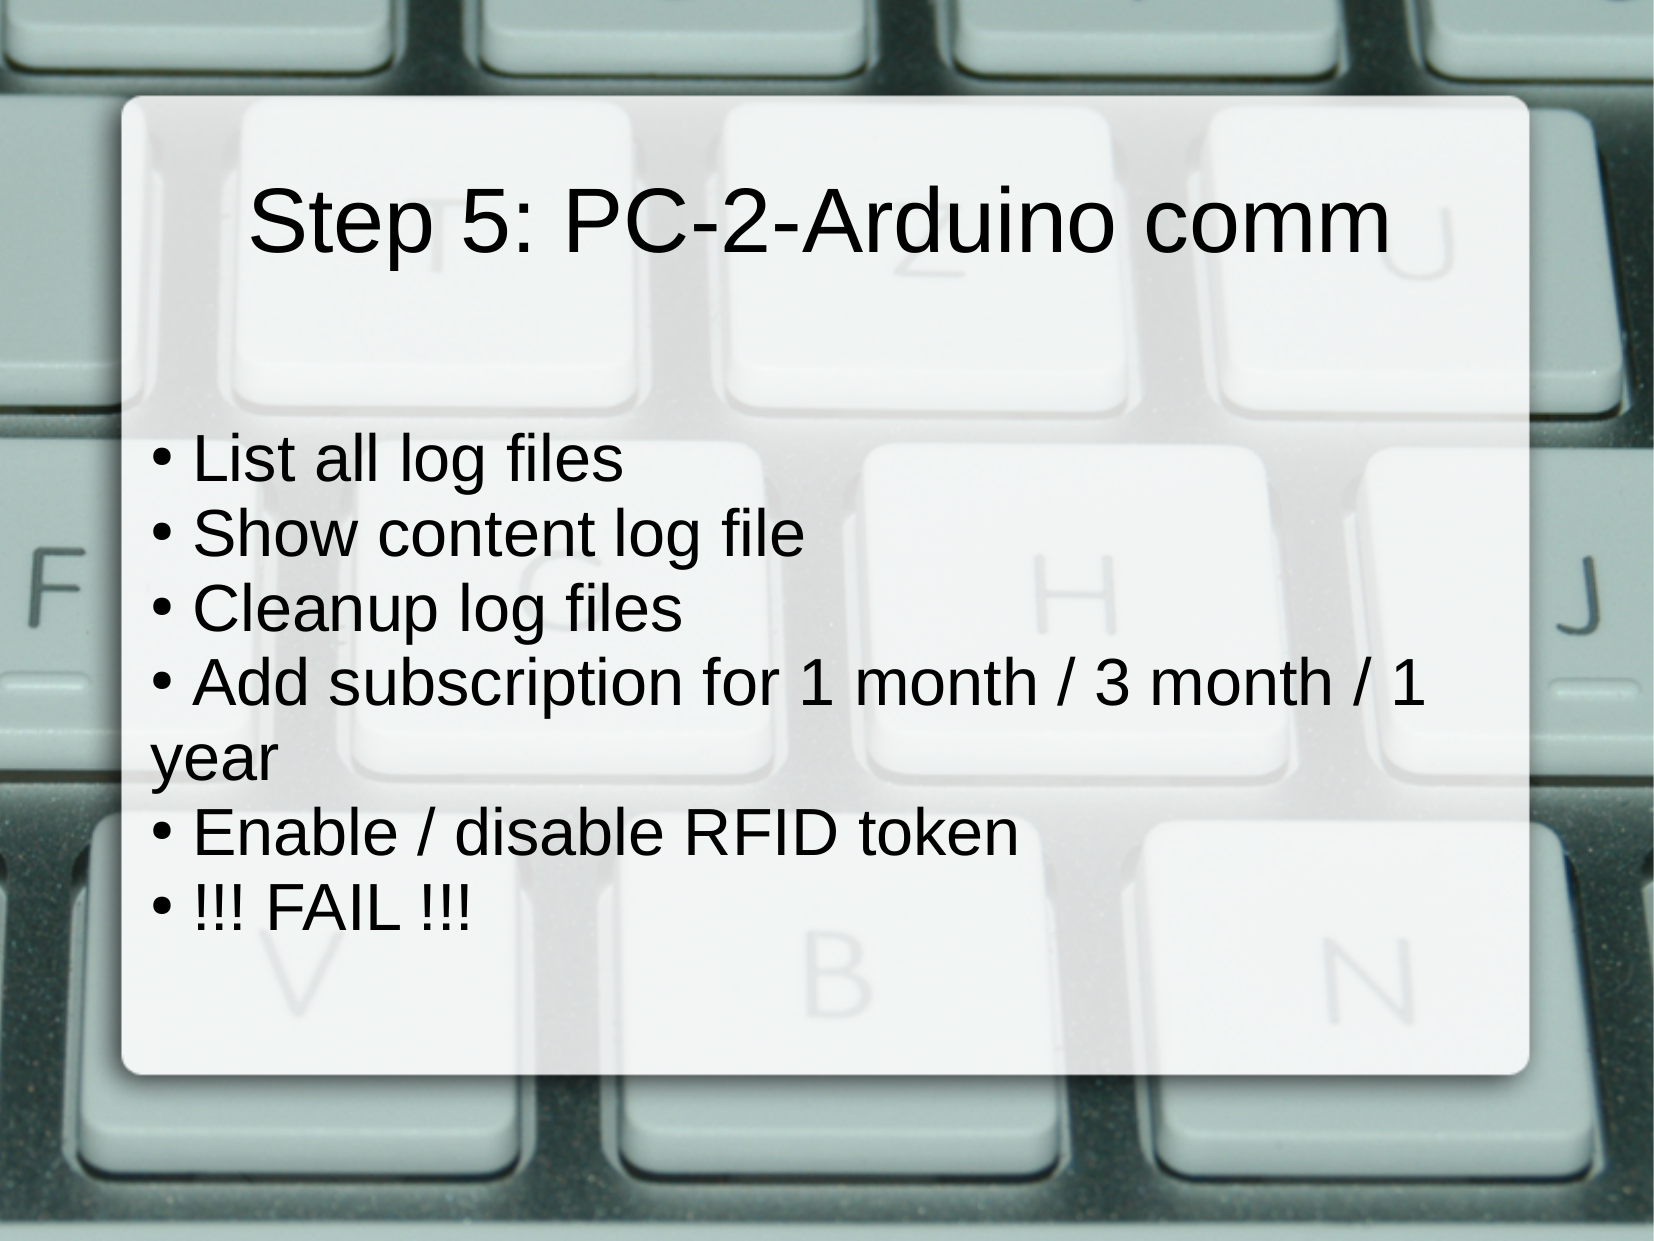

# Step 5: PC-2-Arduino comm
 List all log files
 Show content log file
 Cleanup log files
 Add subscription for 1 month / 3 month / 1 year
 Enable / disable RFID token
 !!! FAIL !!!